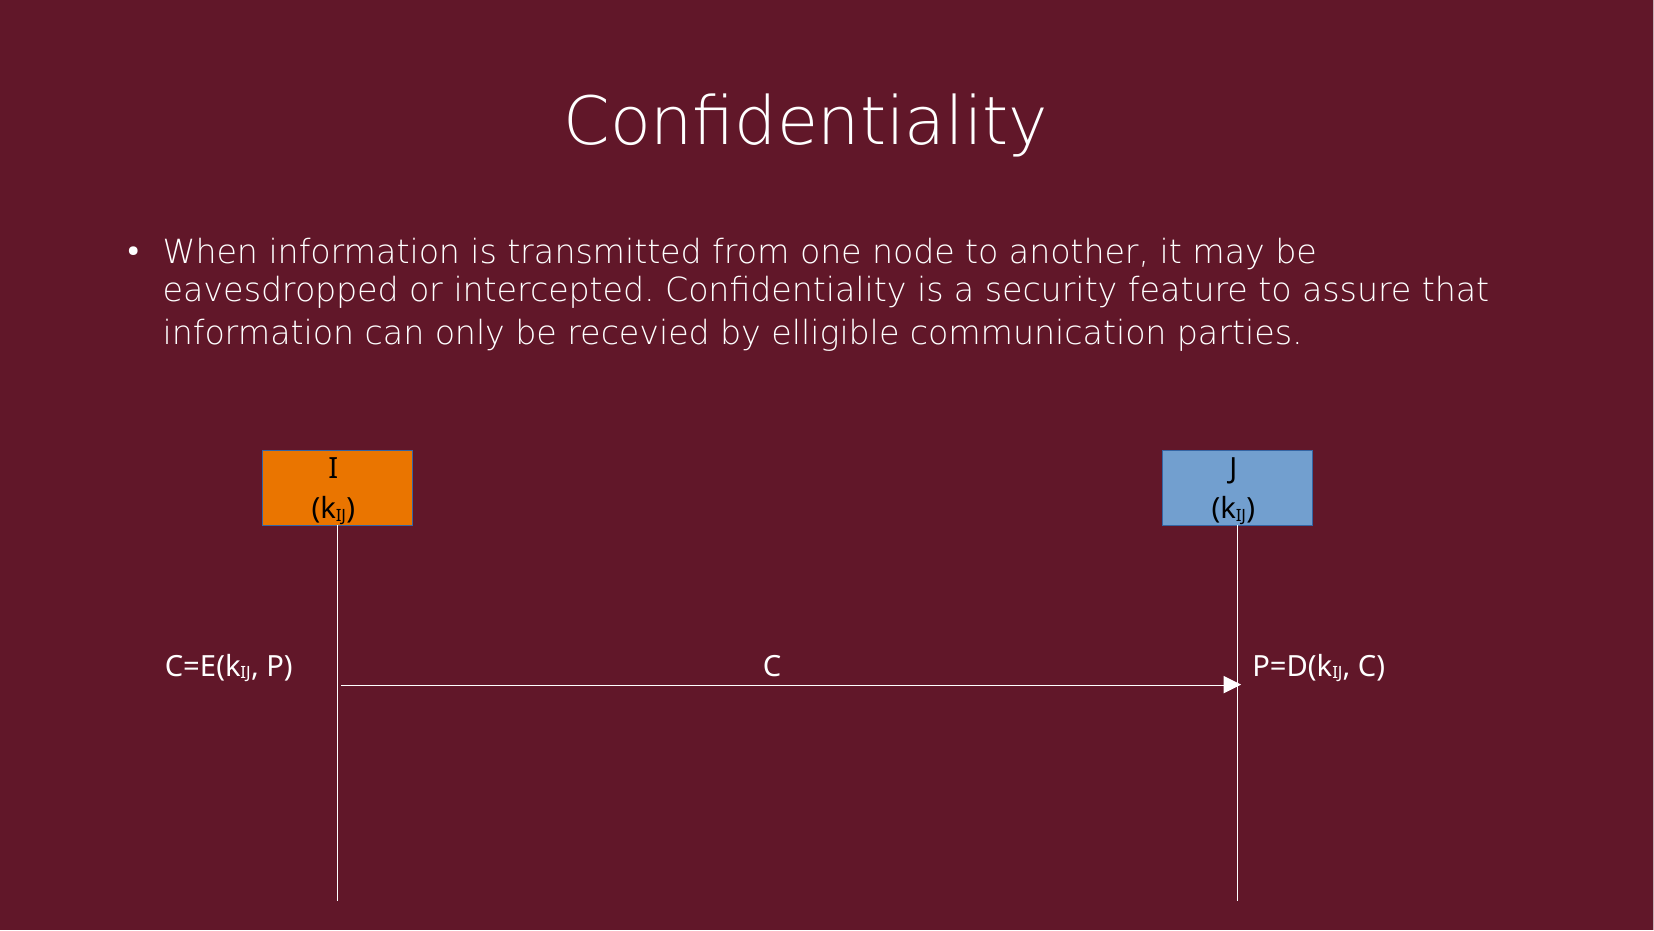

Confidentiality
When information is transmitted from one node to another, it may be eavesdropped or intercepted. Confidentiality is a security feature to assure that information can only be recevied by elligible communication parties.
I
 (kIJ)
J
 (kIJ)
C=E(kIJ, P)
C
P=D(kIJ, C)